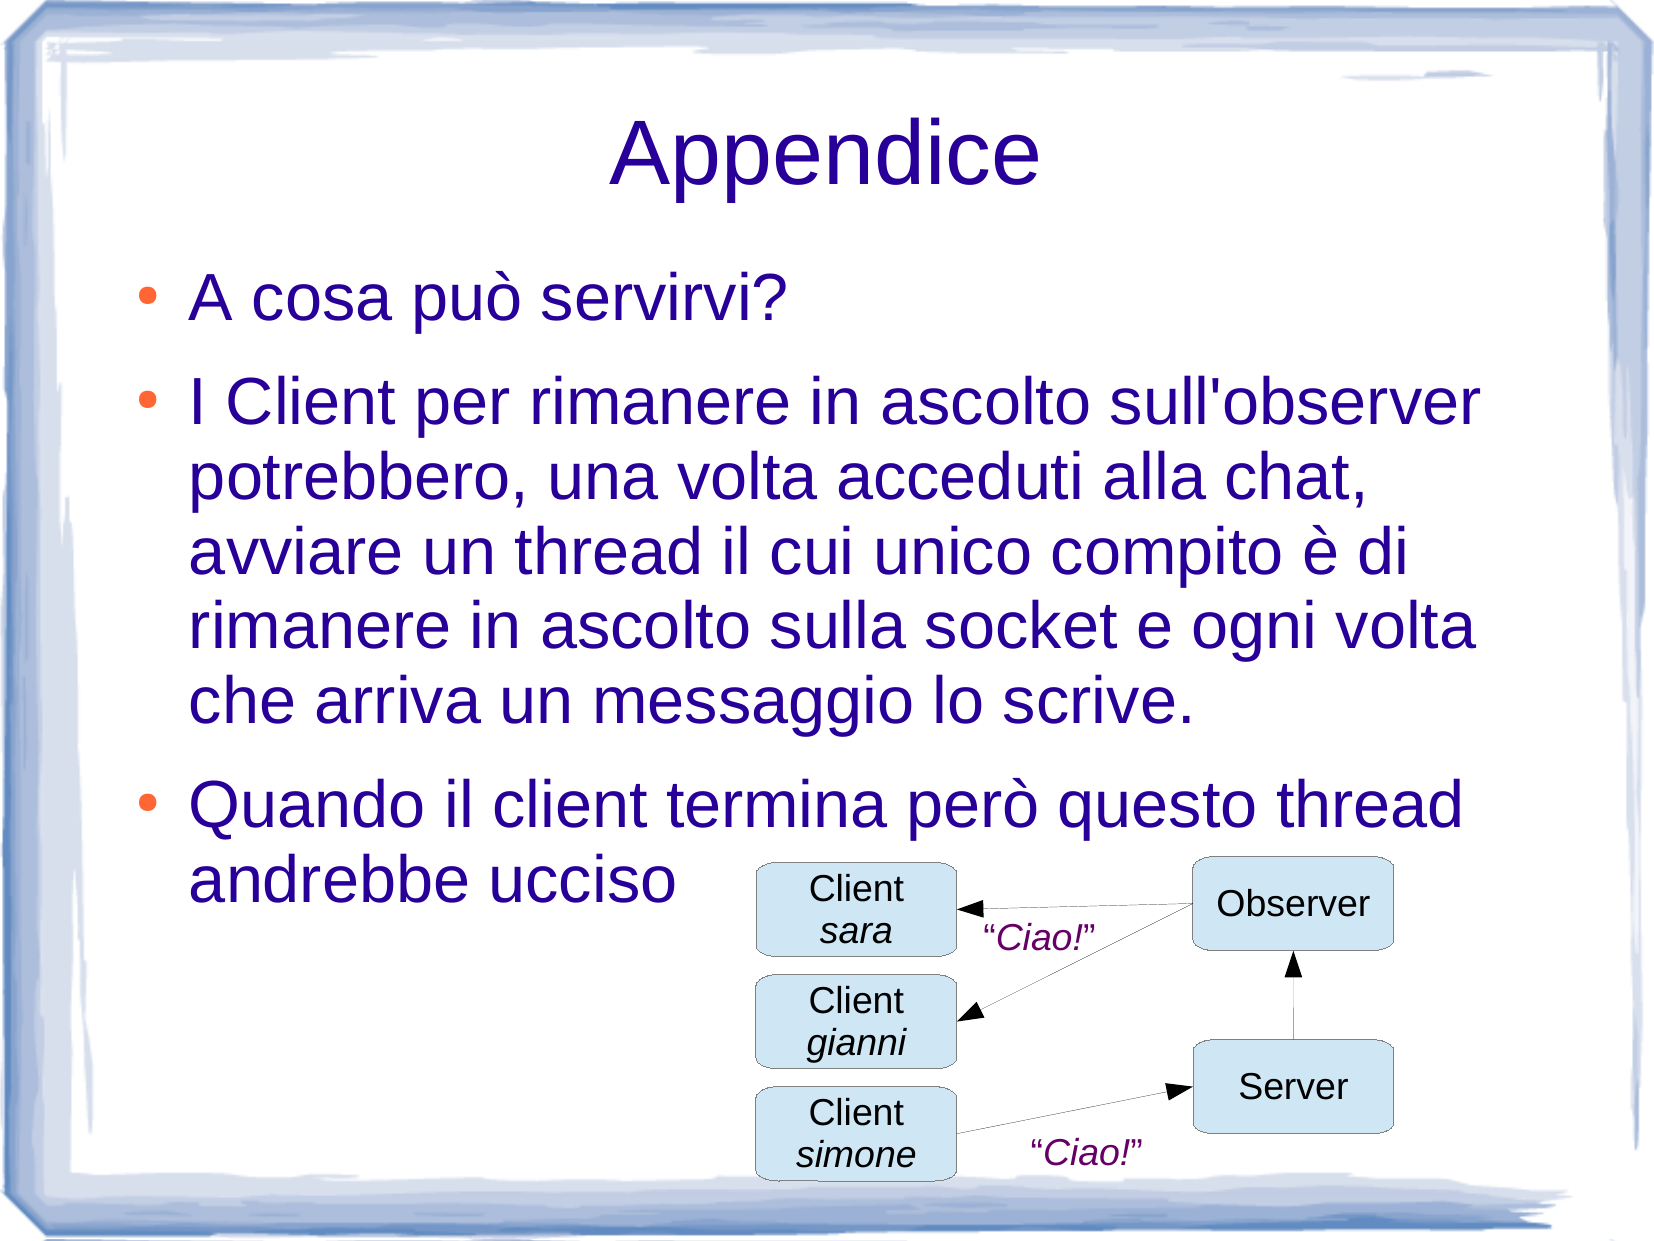

# Appendice
A cosa può servirvi?
I Client per rimanere in ascolto sull'observer potrebbero, una volta acceduti alla chat, avviare un thread il cui unico compito è di rimanere in ascolto sulla socket e ogni volta che arriva un messaggio lo scrive.
Quando il client termina però questo thread andrebbe ucciso
Observer
Client
sara
“Ciao!”
Client
gianni
Server
Client
simone
“Ciao!”